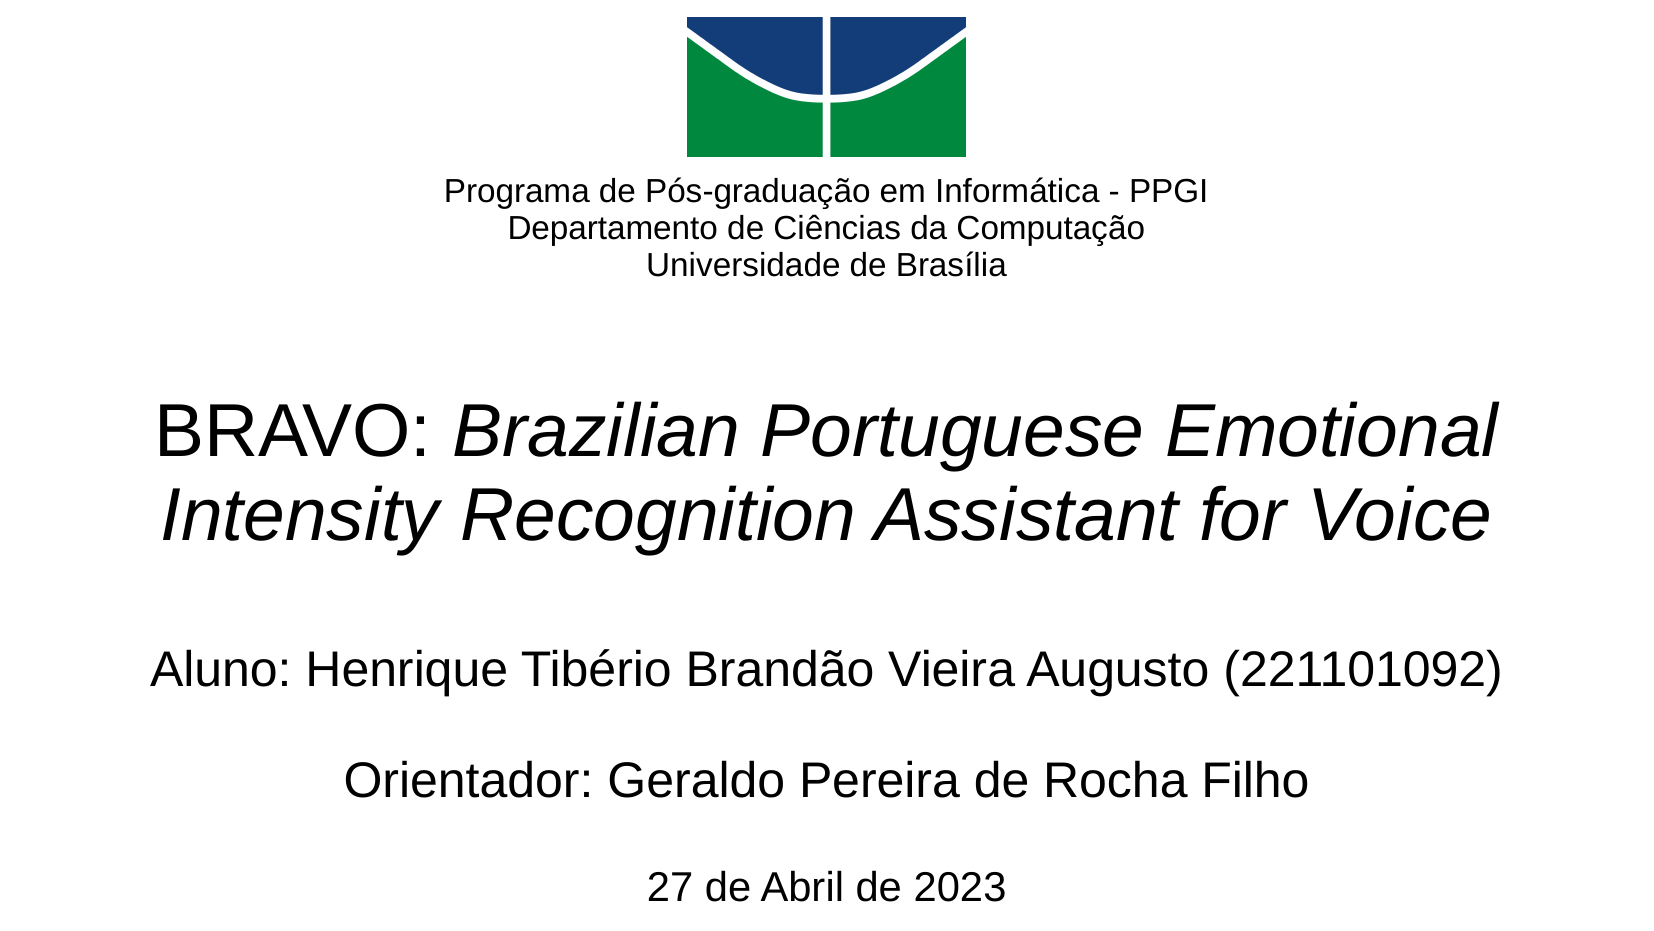

Programa de Pós-graduação em Informática - PPGI
Departamento de Ciências da Computação
Universidade de Brasília
# BRAVO: Brazilian Portuguese Emotional Intensity Recognition Assistant for Voice Aluno: Henrique Tibério Brandão Vieira Augusto (221101092) Orientador: Geraldo Pereira de Rocha Filho 27 de Abril de 2023